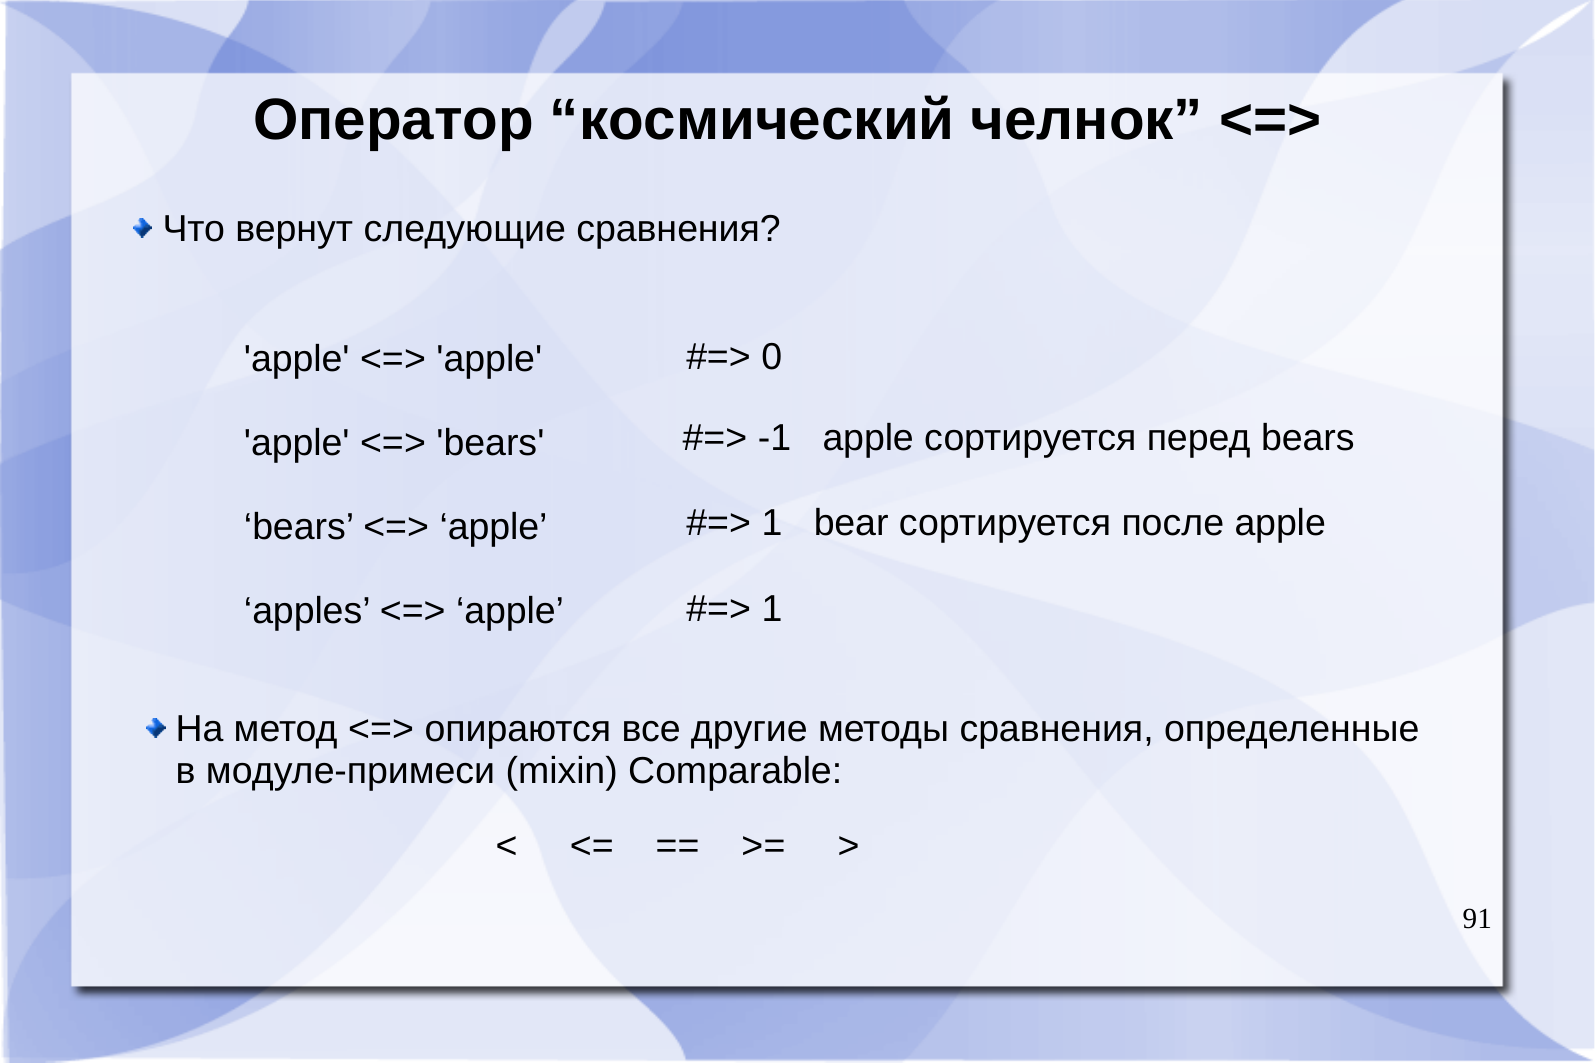

# Оператор “космический челнок” <=>
 Что вернут следующие сравнения?
 #=> 0
'apple' <=> 'apple'
'apple' <=> 'bears'
‘bears’ <=> ‘apple’
‘apples’ <=> ‘apple’
 #=> -1 apple сортируется перед bears
 #=> 1 bear сортируется после apple
 #=> 1
 На метод <=> опираются все другие методы сравнения, определенные
 в модуле-примеси (mixin) Comparable:
< <= == >= >
91